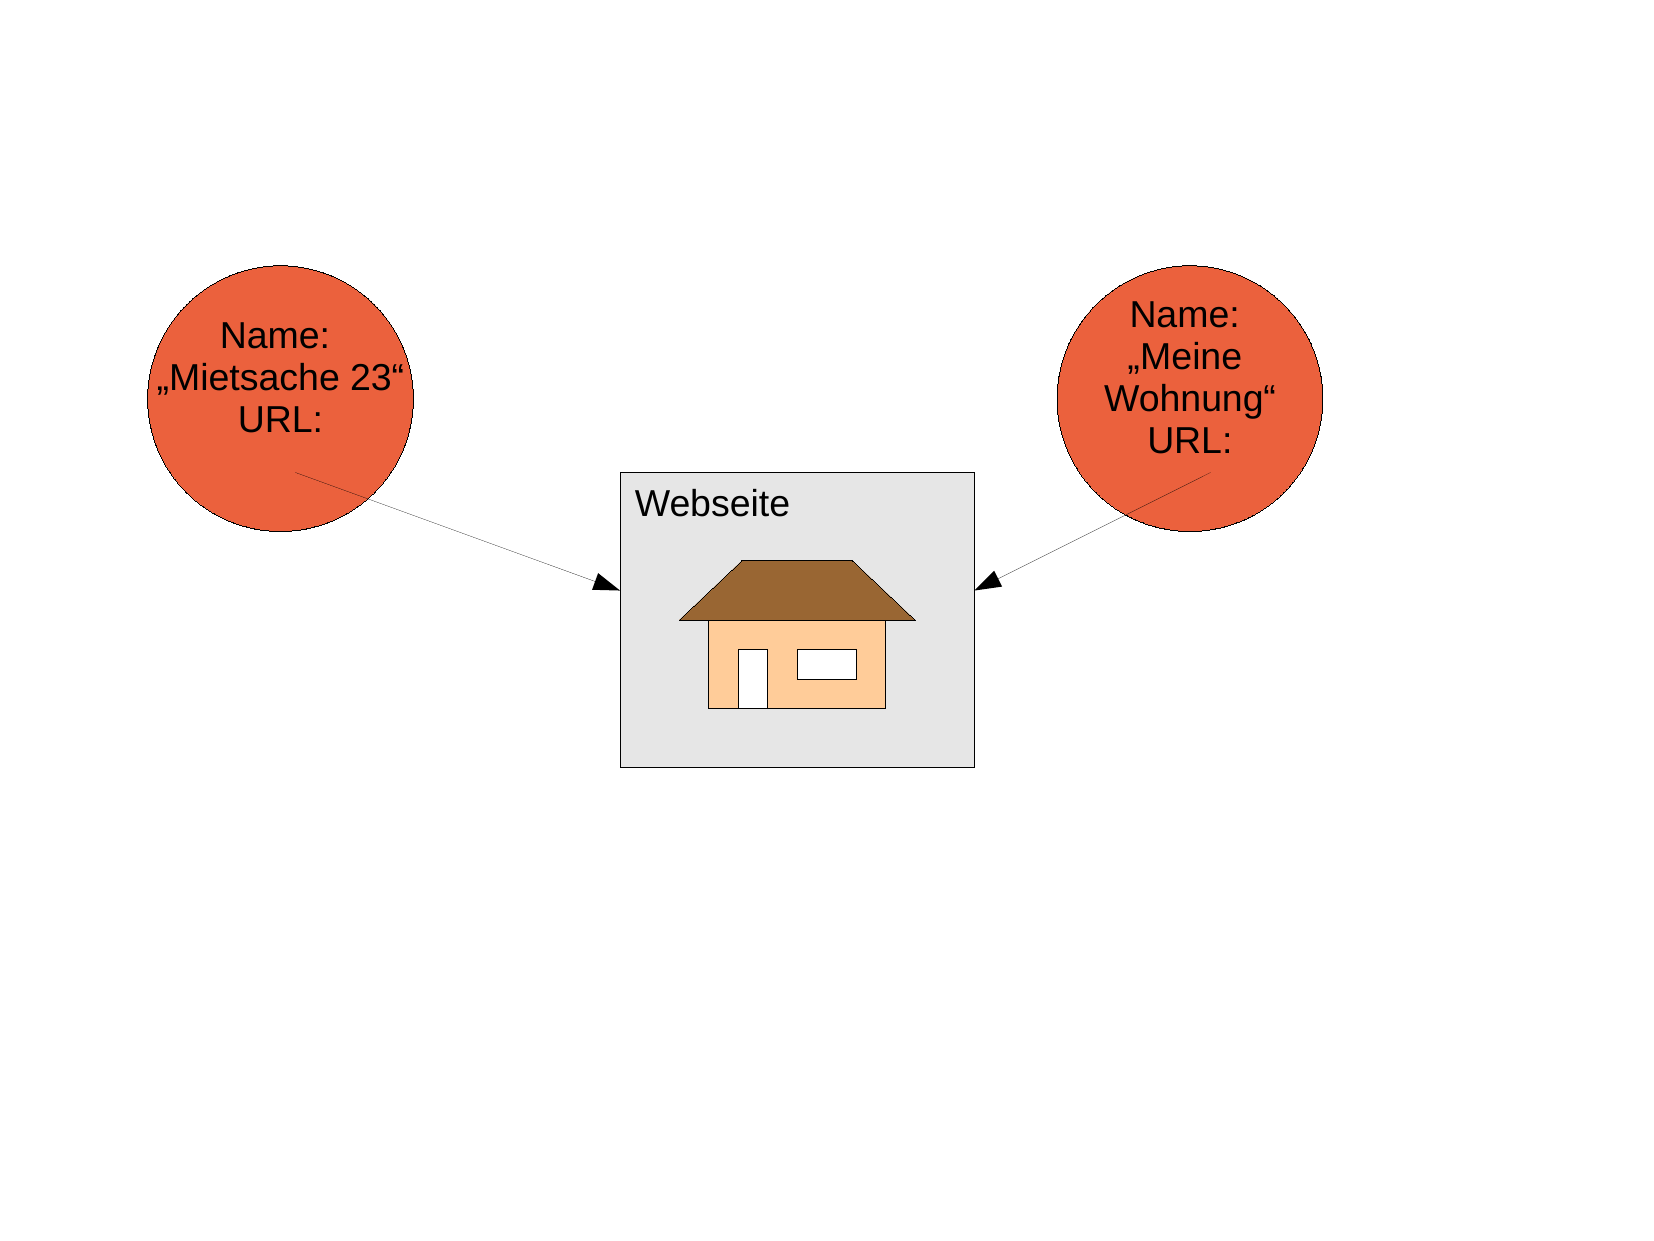

Name:
„Mietsache 23“
URL:
Name:
„Meine
Wohnung“
URL:
Webseite